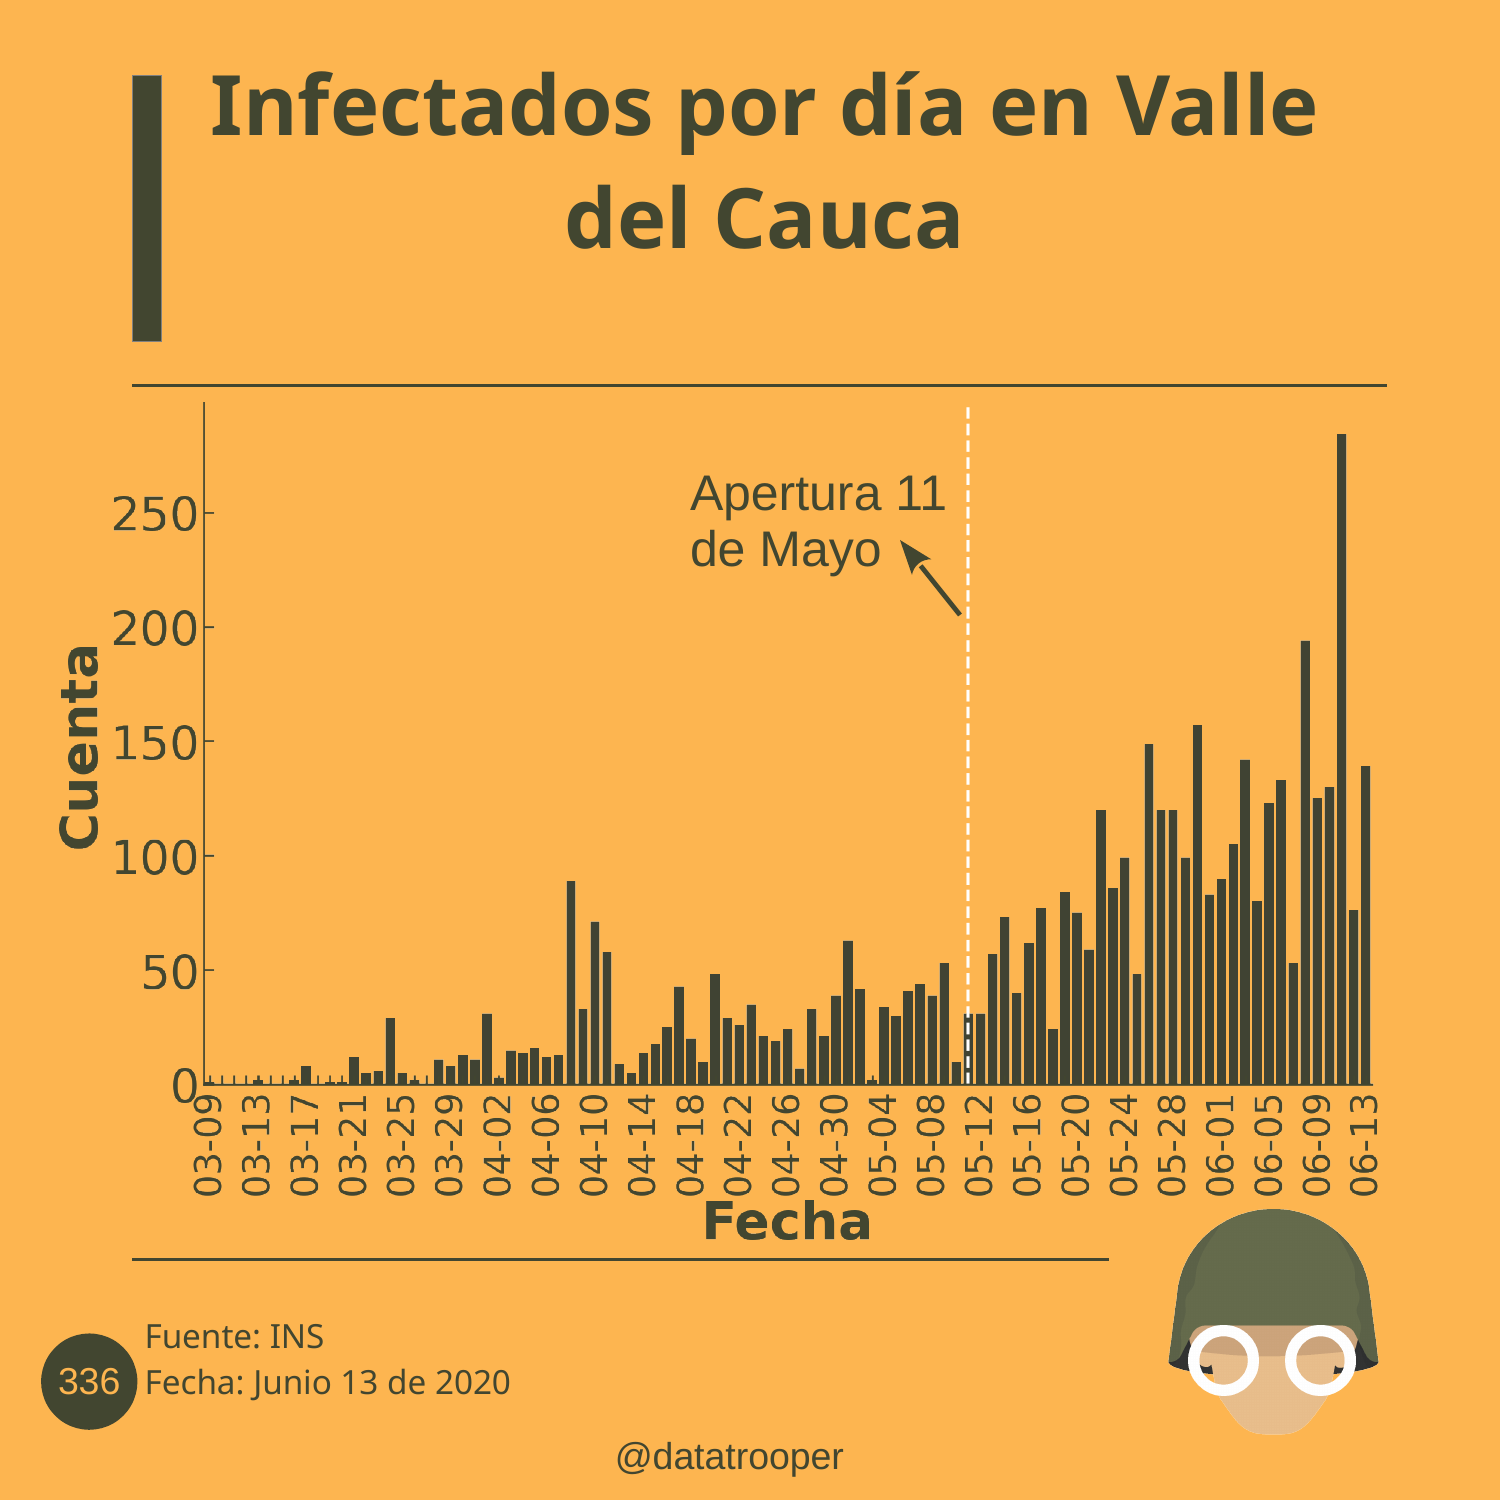

# Infectados por día en Valle del Cauca
Apertura 11 de Mayo